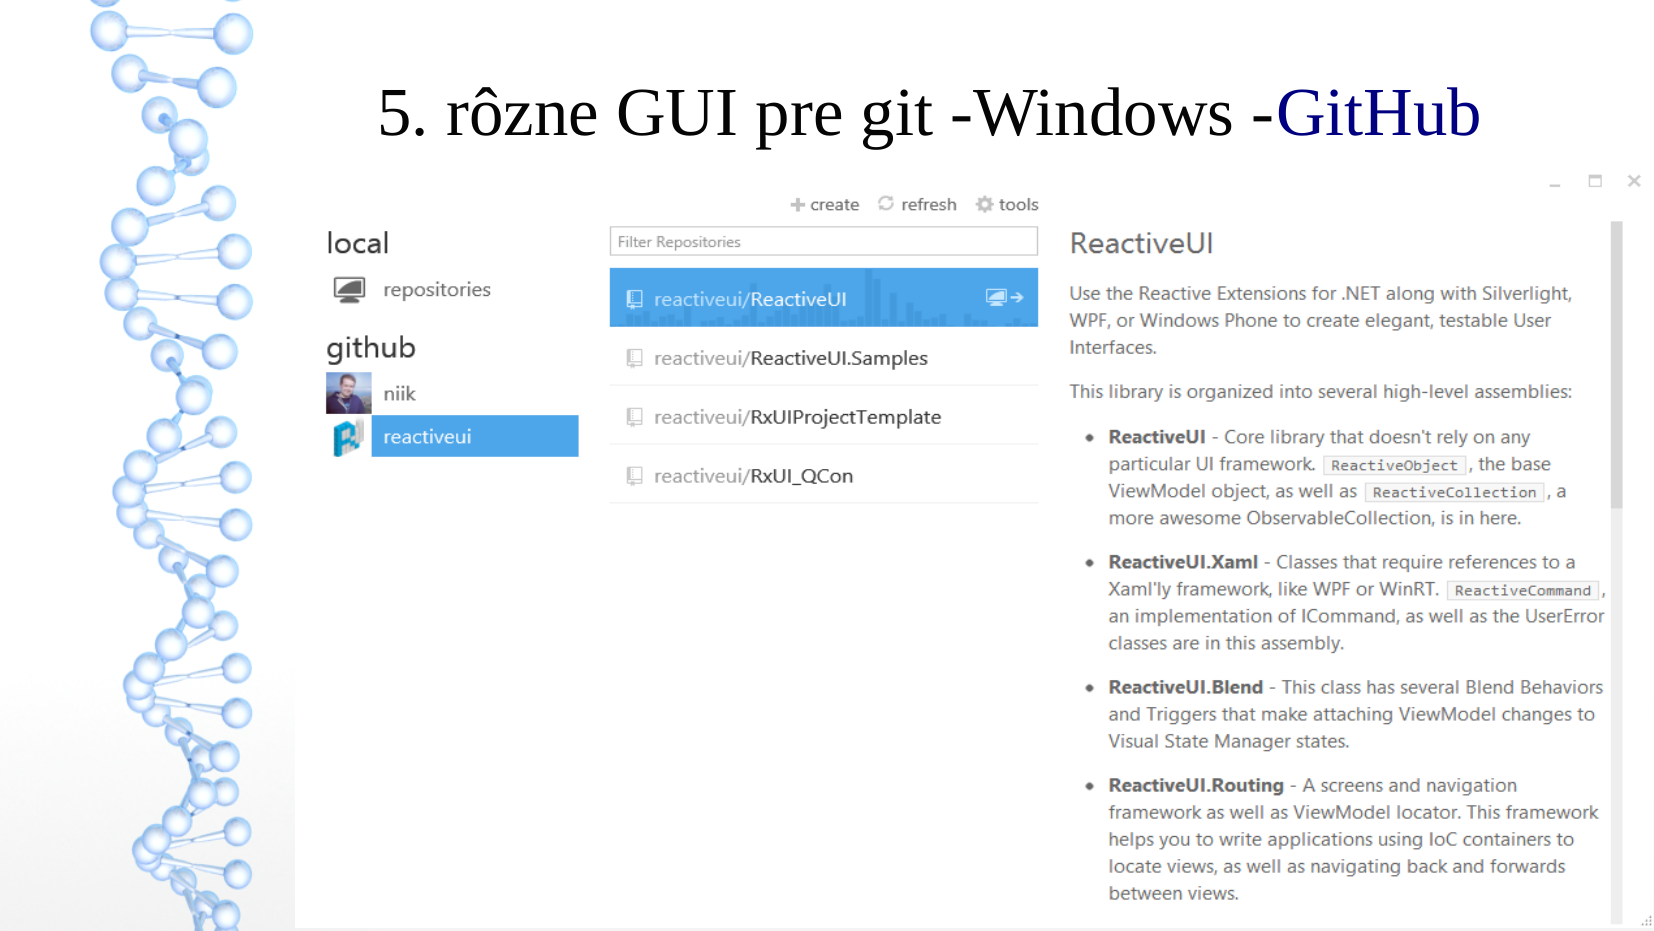

# 5. rôzne GUI pre git -Windows -GitHub
39